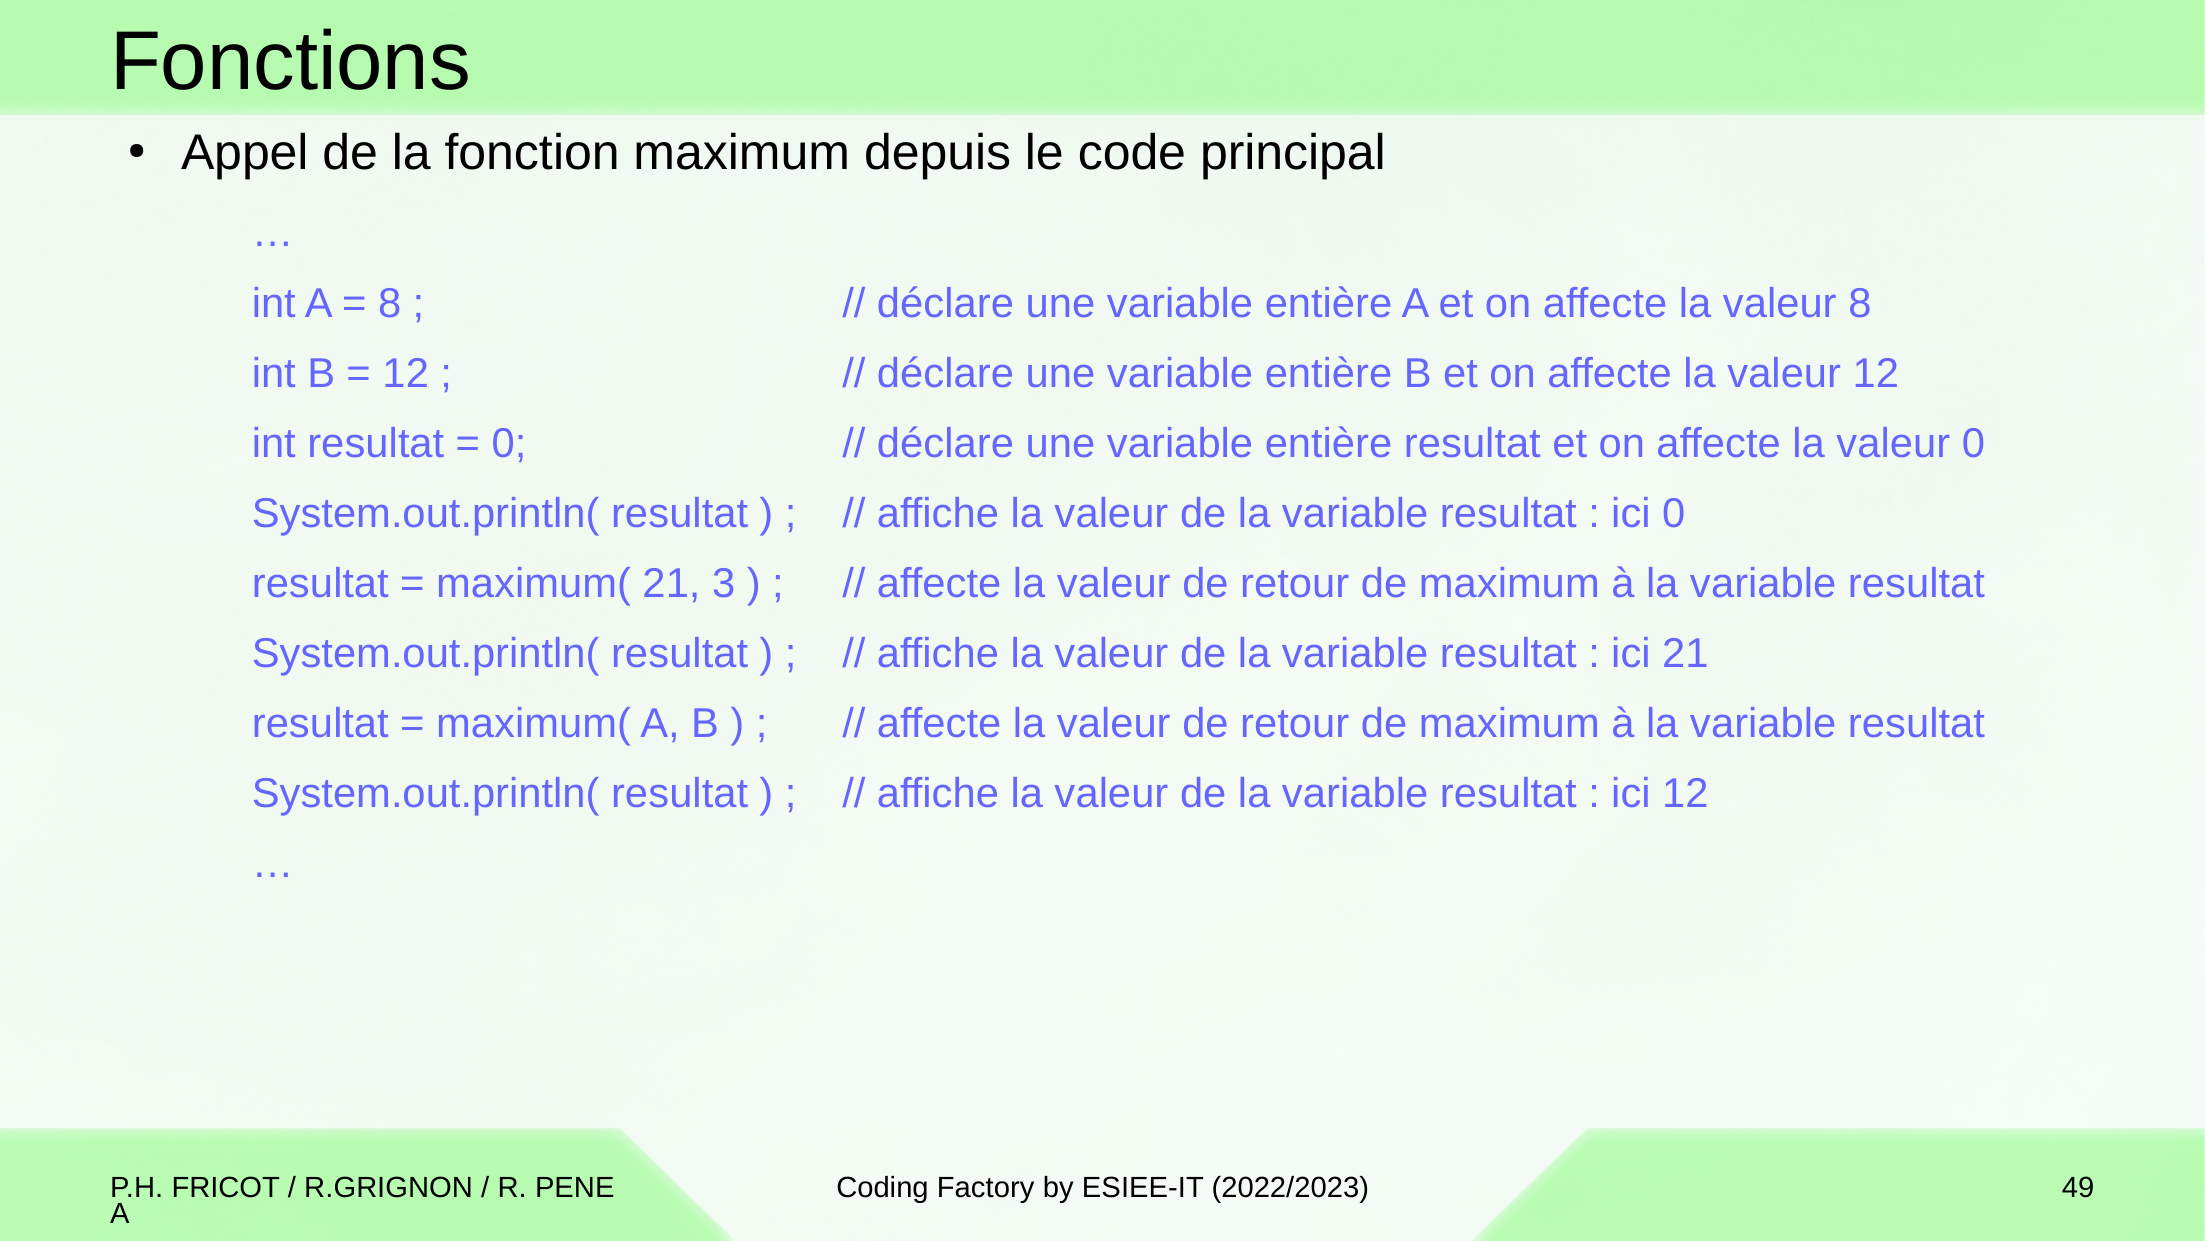

# Fonctions
Appel de la fonction maximum depuis le code principal
…
int A = 8 ;						// déclare une variable entière A et on affecte la valeur 8
int B = 12 ;						// déclare une variable entière B et on affecte la valeur 12
int resultat = 0;					// déclare une variable entière resultat et on affecte la valeur 0
System.out.println( resultat ) ;	// affiche la valeur de la variable resultat : ici 0
resultat = maximum( 21, 3 ) ;	// affecte la valeur de retour de maximum à la variable resultat
System.out.println( resultat ) ;	// affiche la valeur de la variable resultat : ici 21
resultat = maximum( A, B ) ;		// affecte la valeur de retour de maximum à la variable resultat
System.out.println( resultat ) ;	// affiche la valeur de la variable resultat : ici 12
…
P.H. FRICOT / R.GRIGNON / R. PENEA
Coding Factory by ESIEE-IT (2022/2023)
49